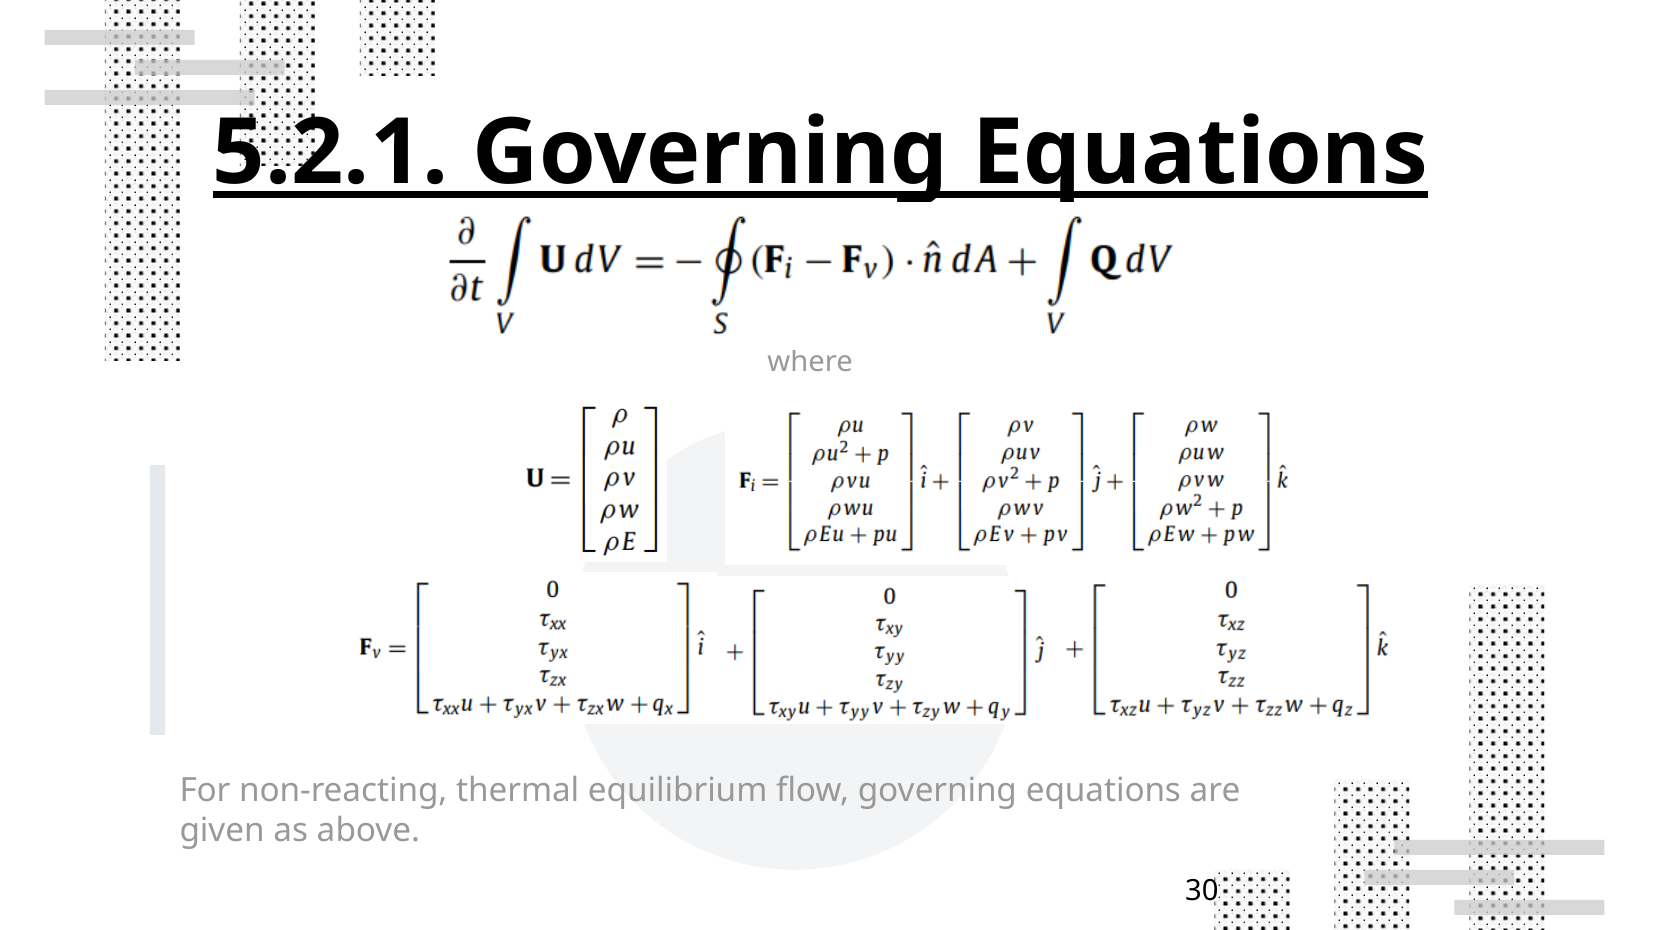

# 5.2.1. Governing Equations
where
For non-reacting, thermal equilibrium flow, governing equations are given as above.
30